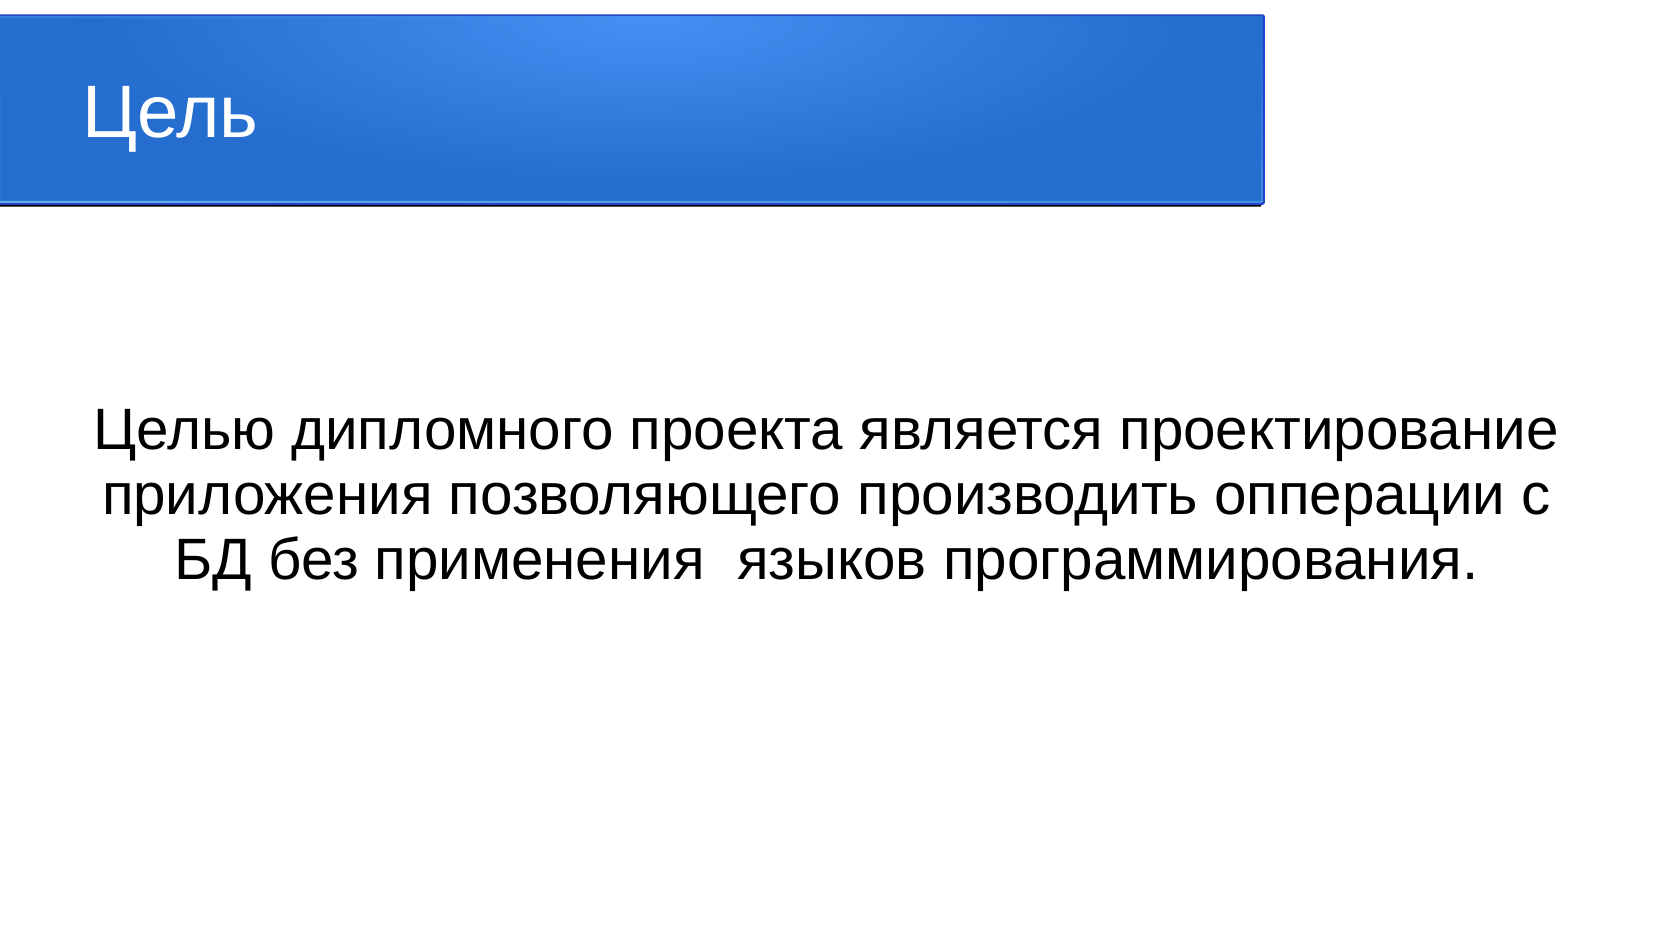

# Цель
Целью дипломного проекта является проектирование приложения позволяющего производить опперации с БД без применения языков программирования.